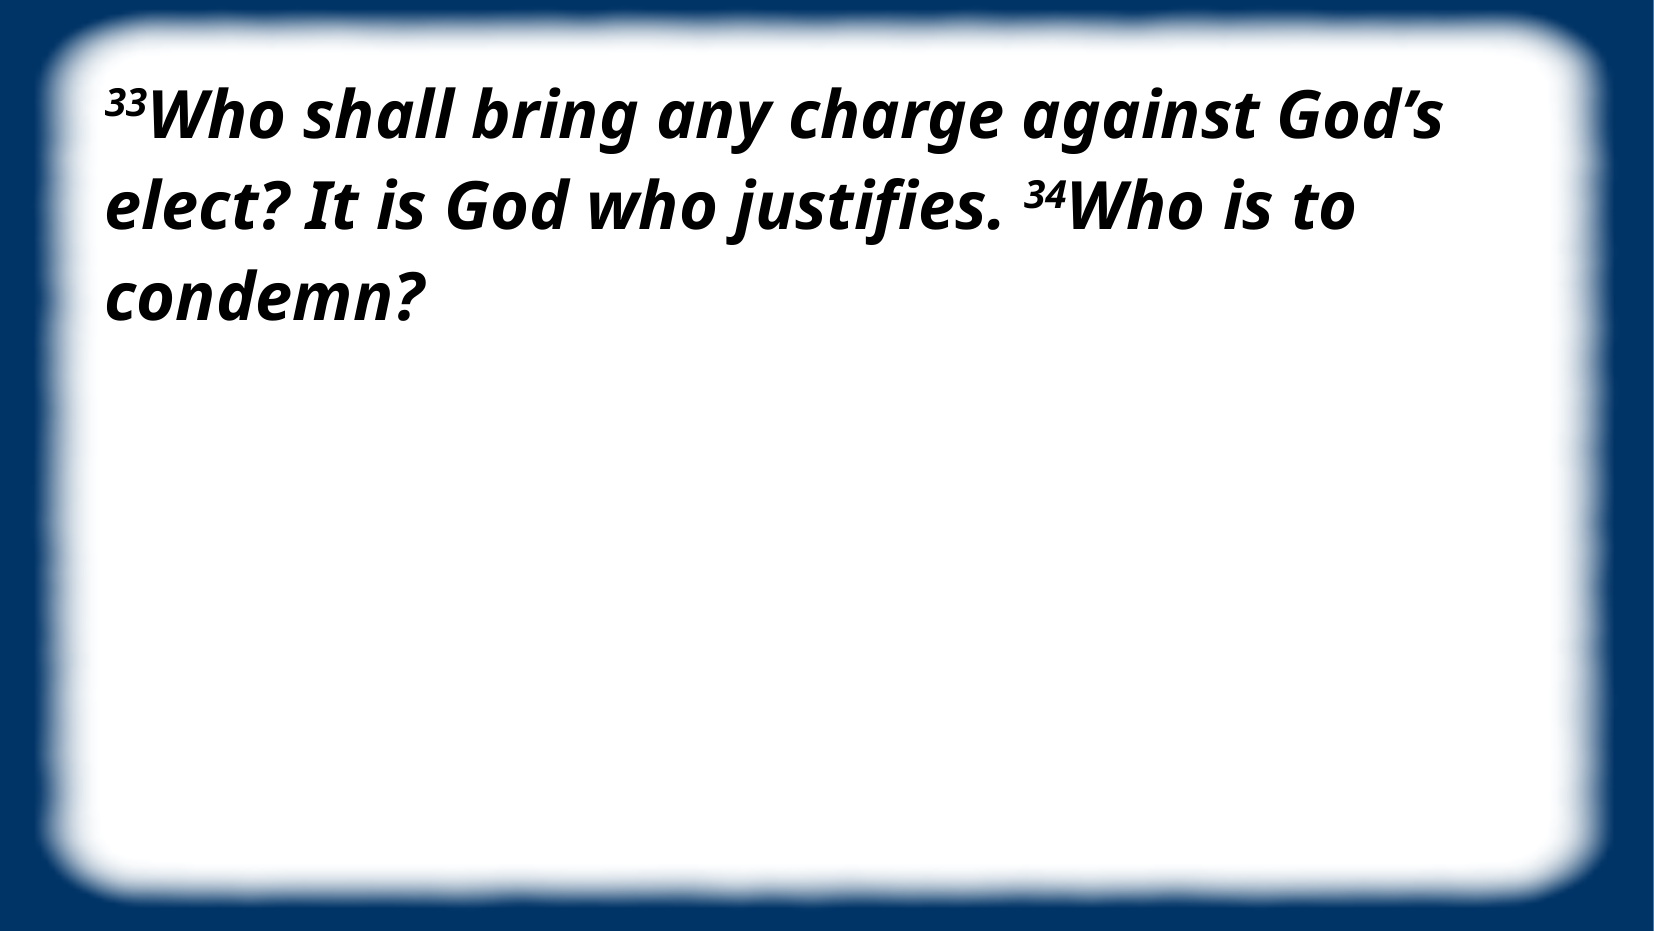

33Who shall bring any charge against God’s elect? It is God who justifies. 34Who is to condemn?